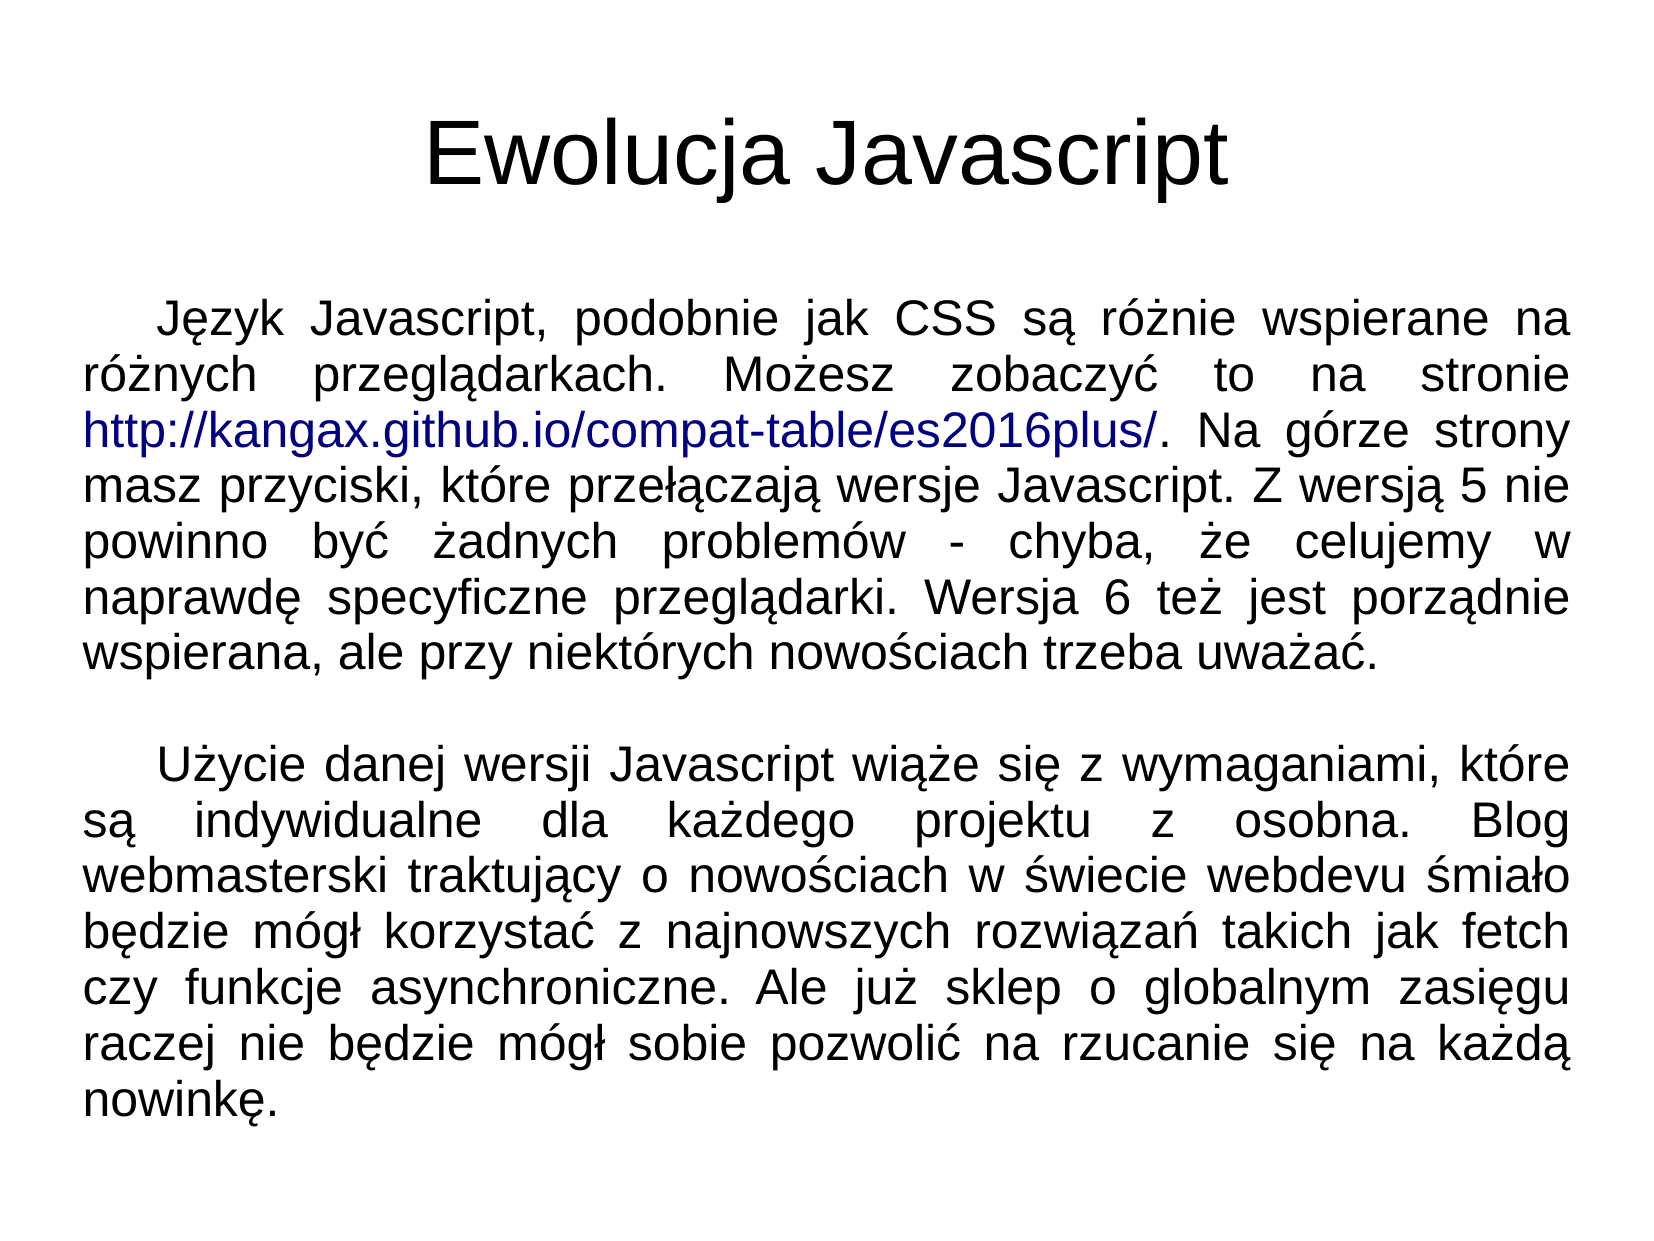

# Ewolucja Javascript
	Język Javascript, podobnie jak CSS są różnie wspierane na różnych przeglądarkach. Możesz zobaczyć to na stronie http://kangax.github.io/compat-table/es2016plus/. Na górze strony masz przyciski, które przełączają wersje Javascript. Z wersją 5 nie powinno być żadnych problemów - chyba, że celujemy w naprawdę specyficzne przeglądarki. Wersja 6 też jest porządnie wspierana, ale przy niektórych nowościach trzeba uważać.
	Użycie danej wersji Javascript wiąże się z wymaganiami, które są indywidualne dla każdego projektu z osobna. Blog webmasterski traktujący o nowościach w świecie webdevu śmiało będzie mógł korzystać z najnowszych rozwiązań takich jak fetch czy funkcje asynchroniczne. Ale już sklep o globalnym zasięgu raczej nie będzie mógł sobie pozwolić na rzucanie się na każdą nowinkę.